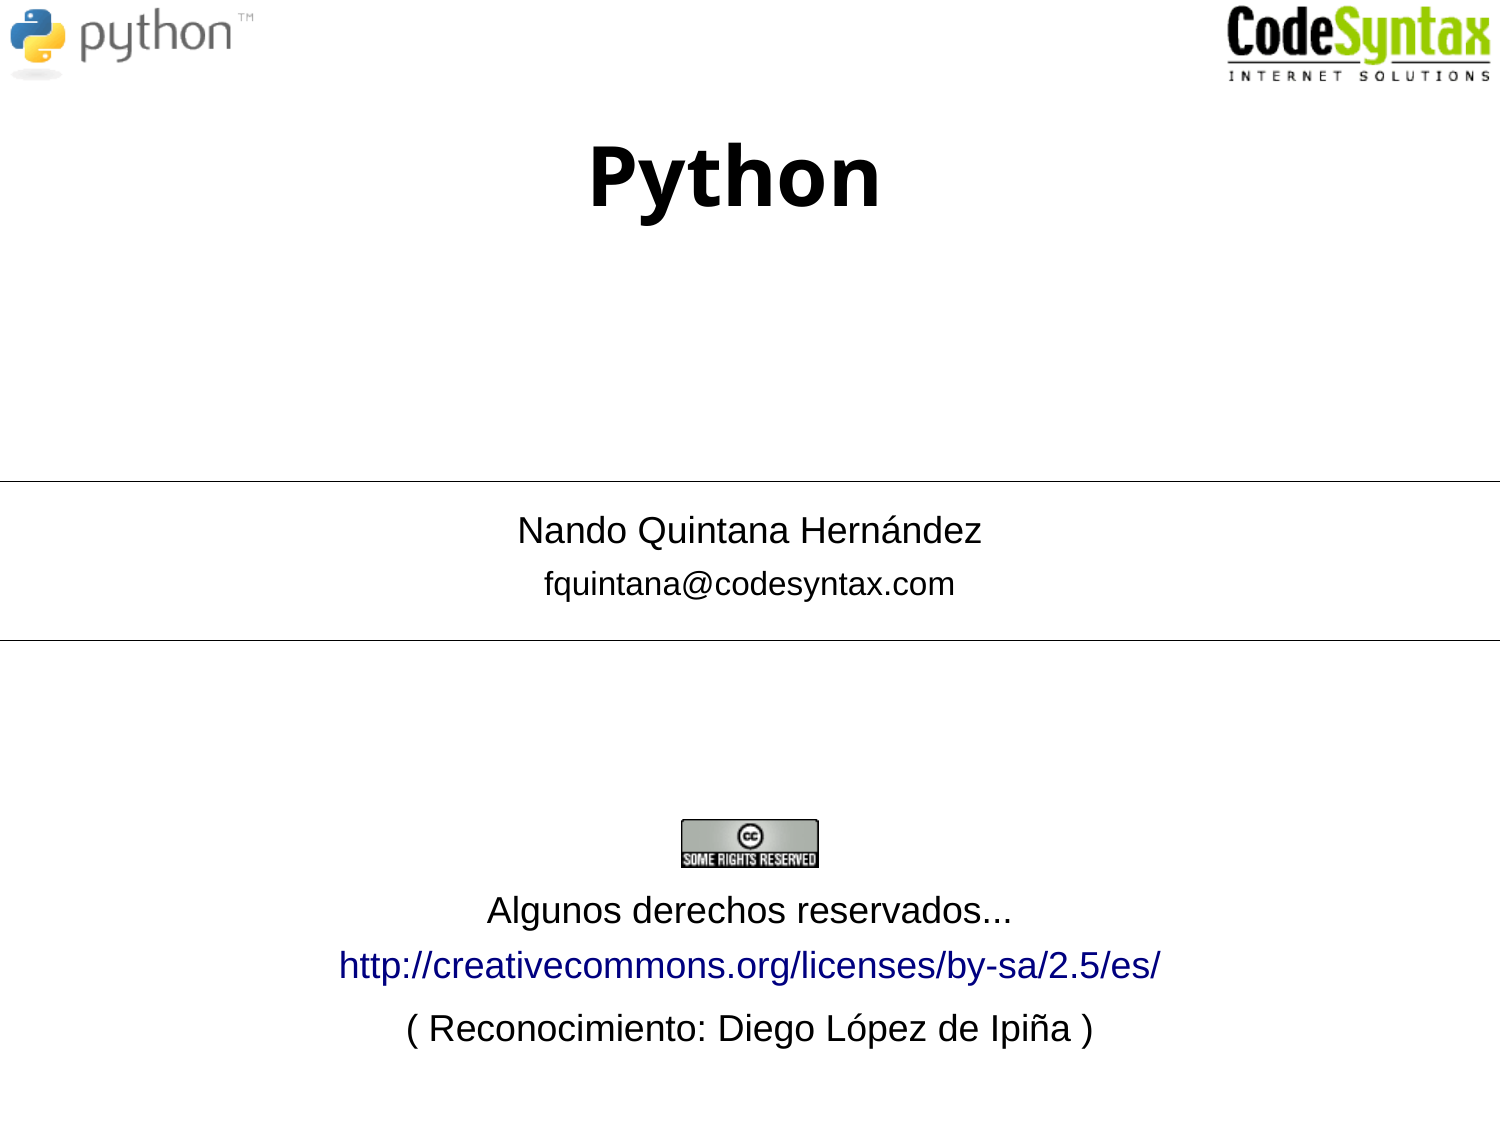

# Python
Nando Quintana Hernández
fquintana@codesyntax.com
Algunos derechos reservados...
http://creativecommons.org/licenses/by-sa/2.5/es/
( Reconocimiento: Diego López de Ipiña )